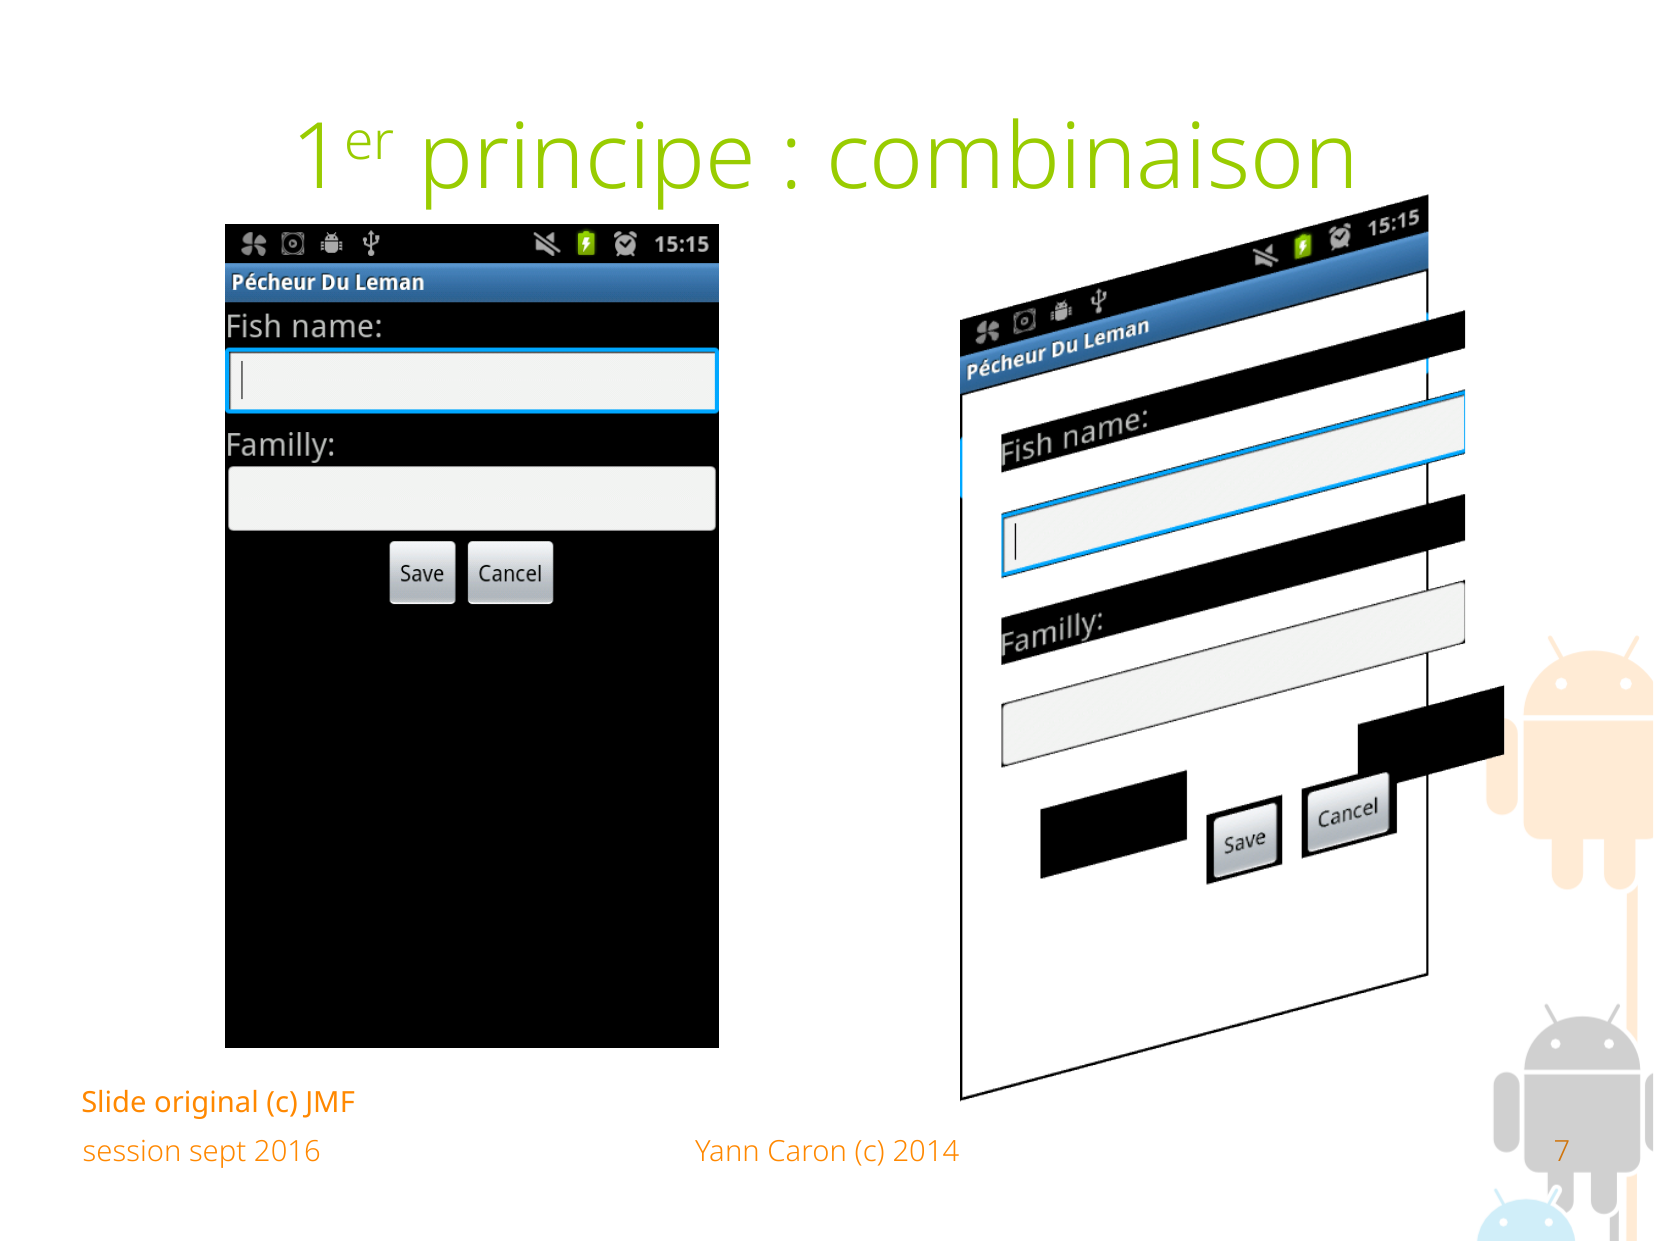

# 1er principe : combinaison
Slide original (c) JMF
session sept 2016
Yann Caron (c) 2014
7